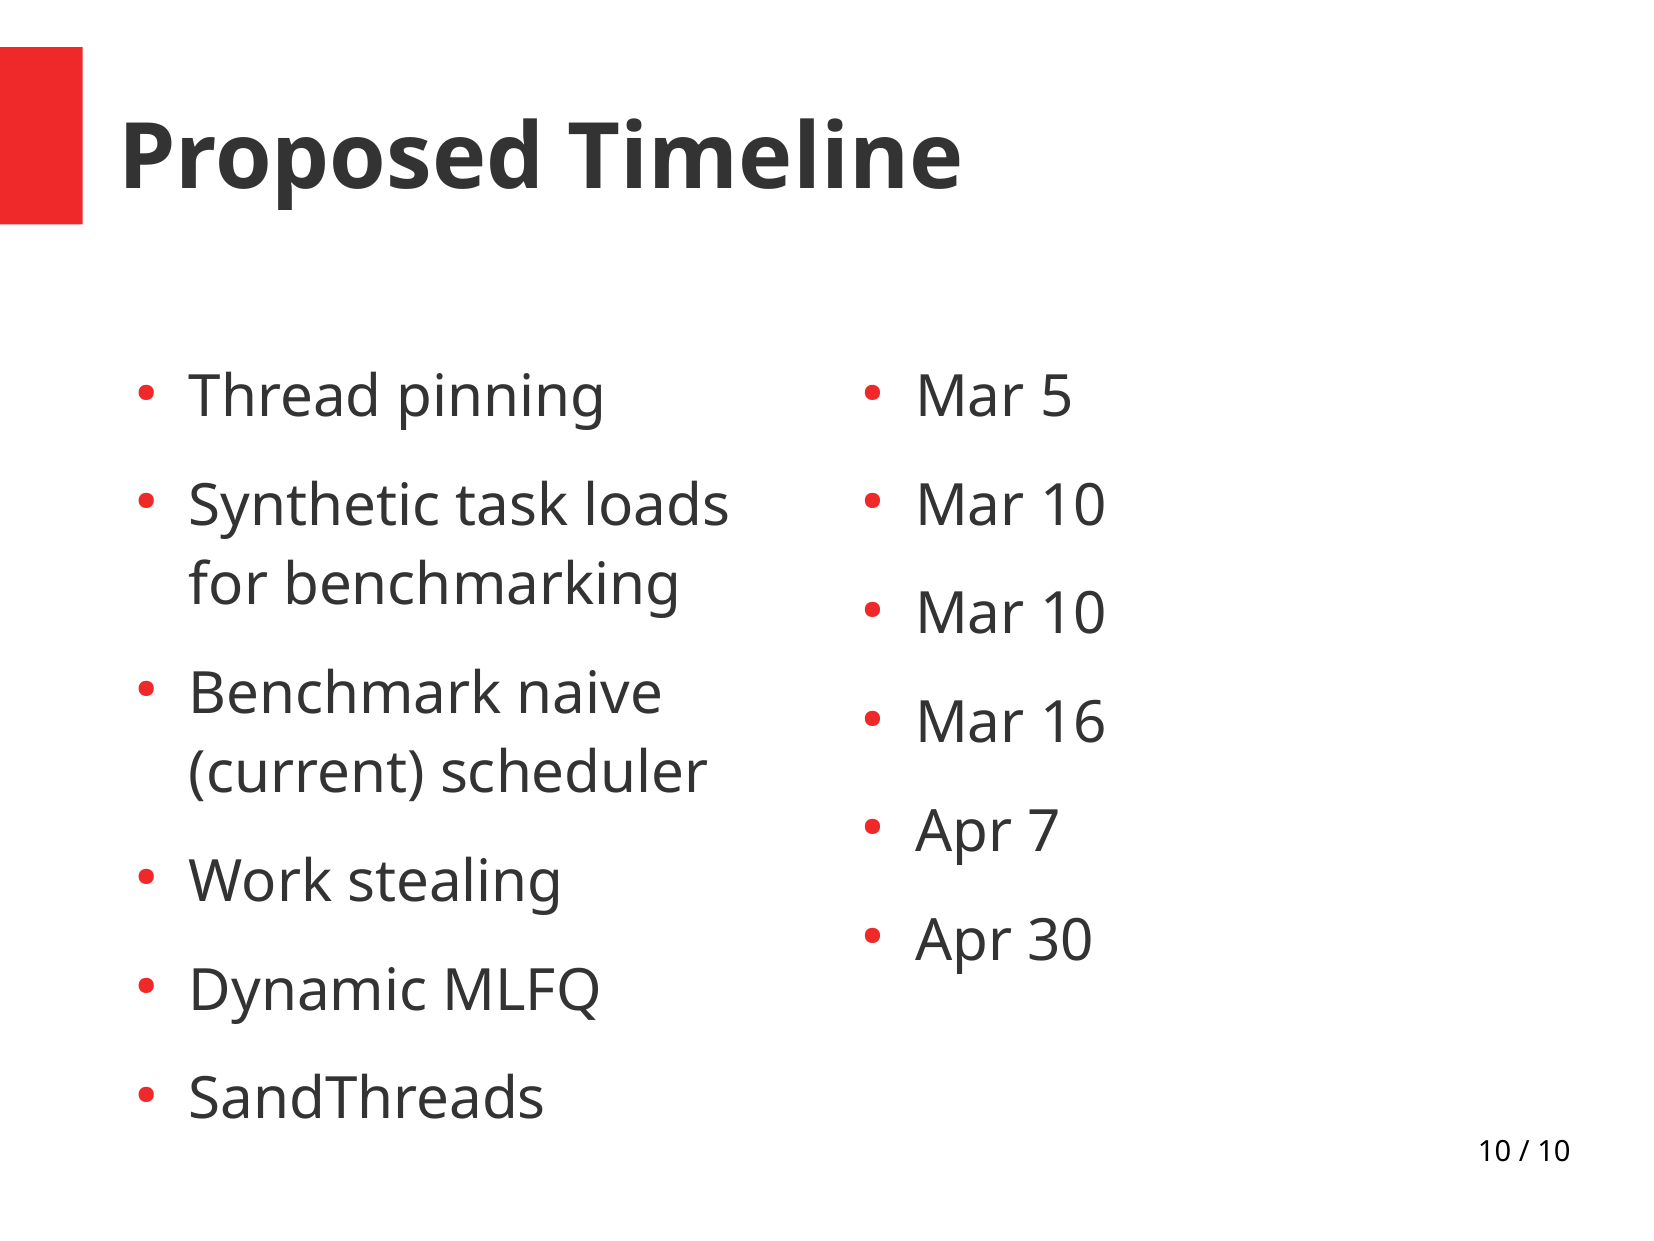

# Proposed Timeline
Thread pinning
Synthetic task loads for benchmarking
Benchmark naive (current) scheduler
Work stealing
Dynamic MLFQ
SandThreads
Mar 5
Mar 10
Mar 10
Mar 16
Apr 7
Apr 30
10